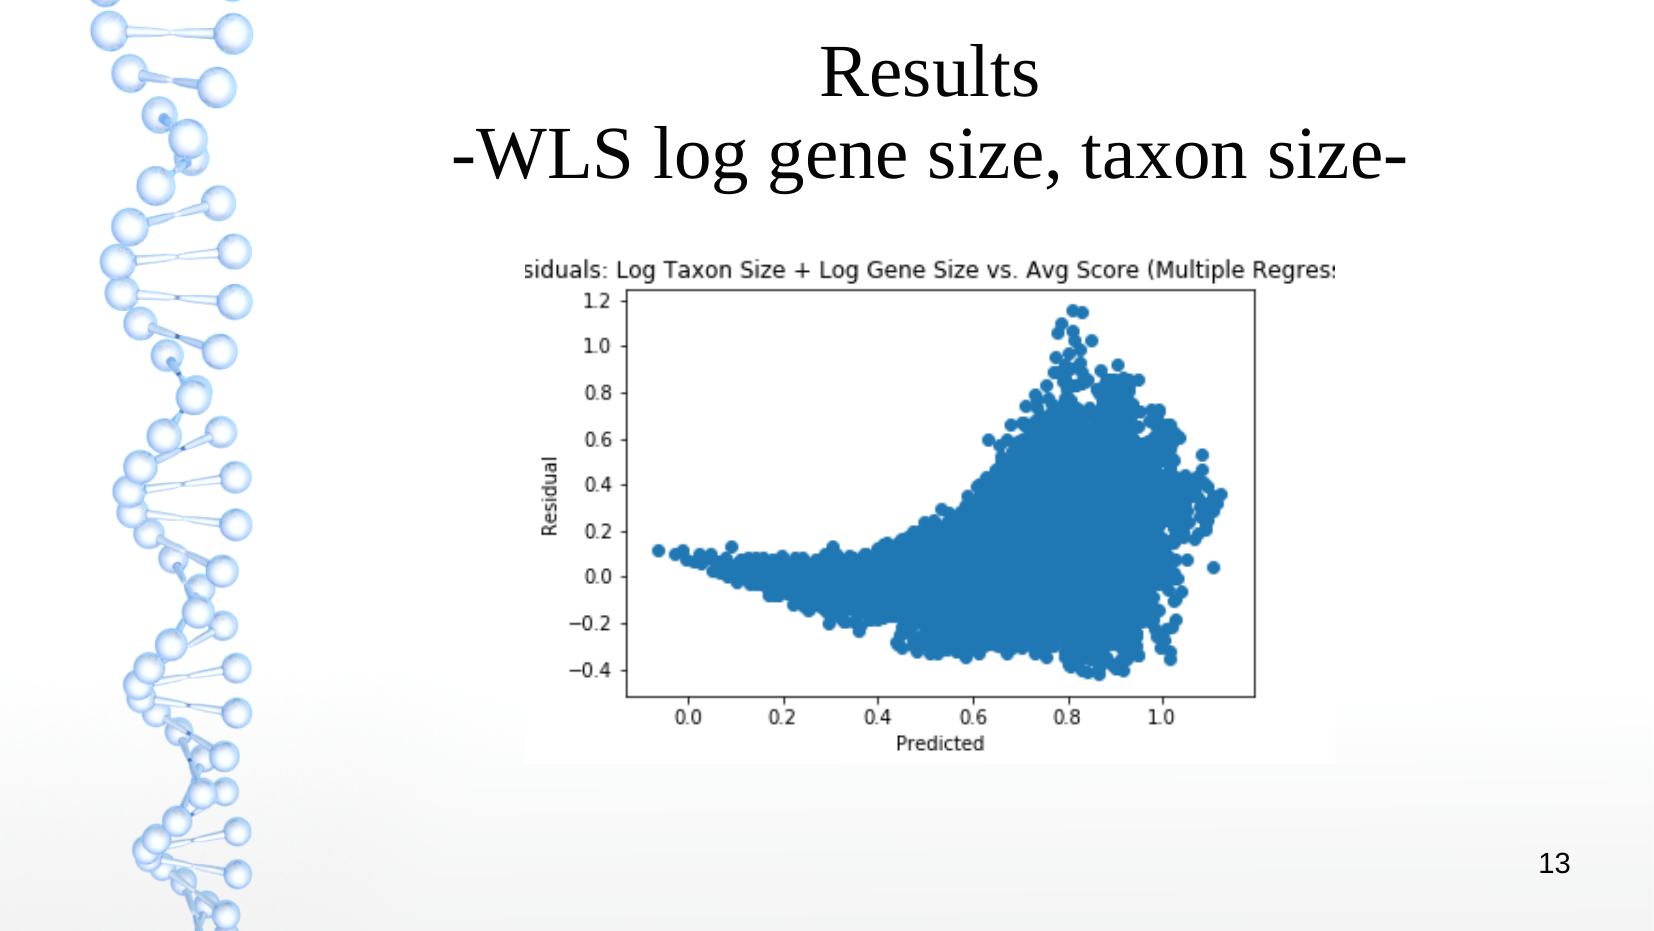

# Results -WLS log gene size, taxon size-
13